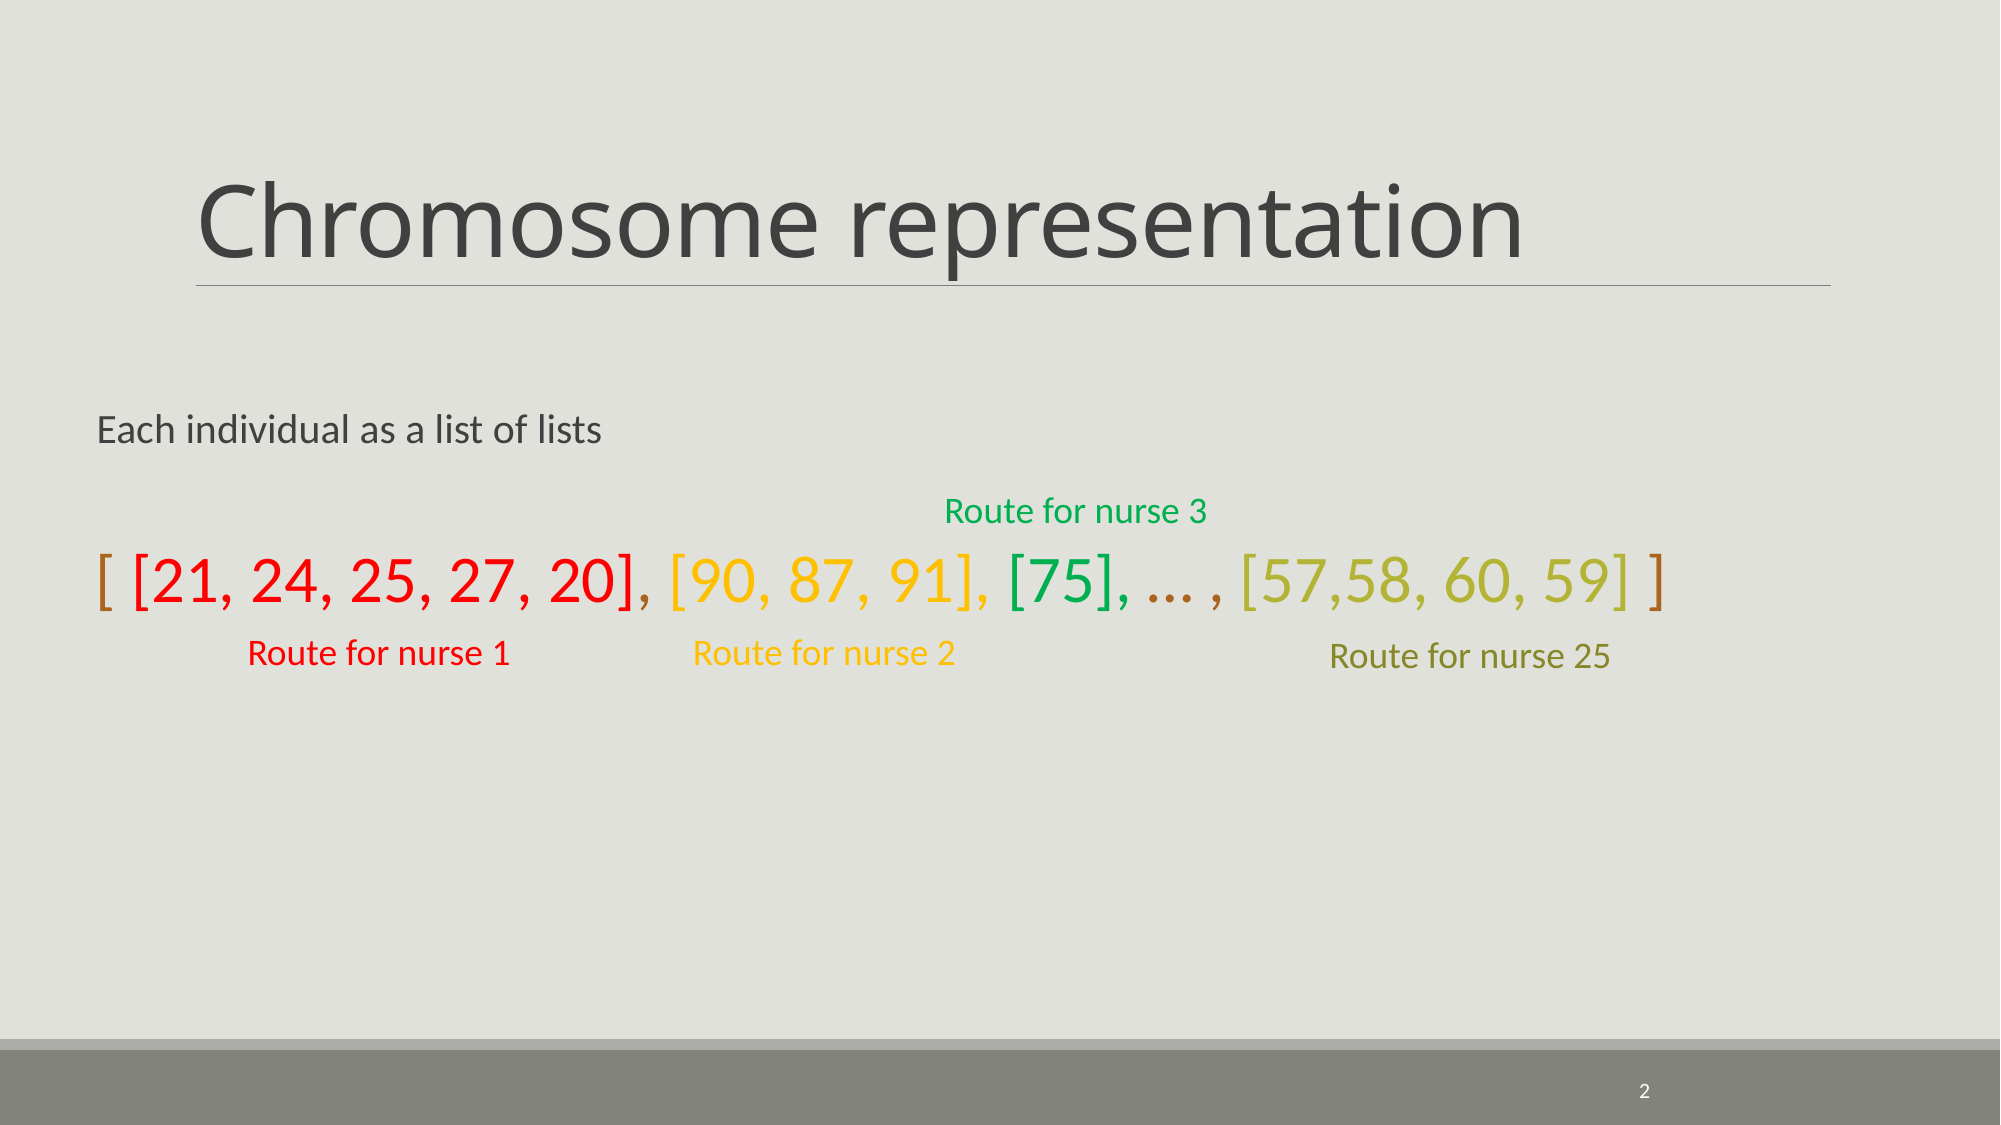

# Chromosome representation
Each individual as a list of lists
Route for nurse 3
[ [21, 24, 25, 27, 20], [90, 87, 91], [75], … , [57,58, 60, 59] ]
Route for nurse 1
Route for nurse 2
Route for nurse 25